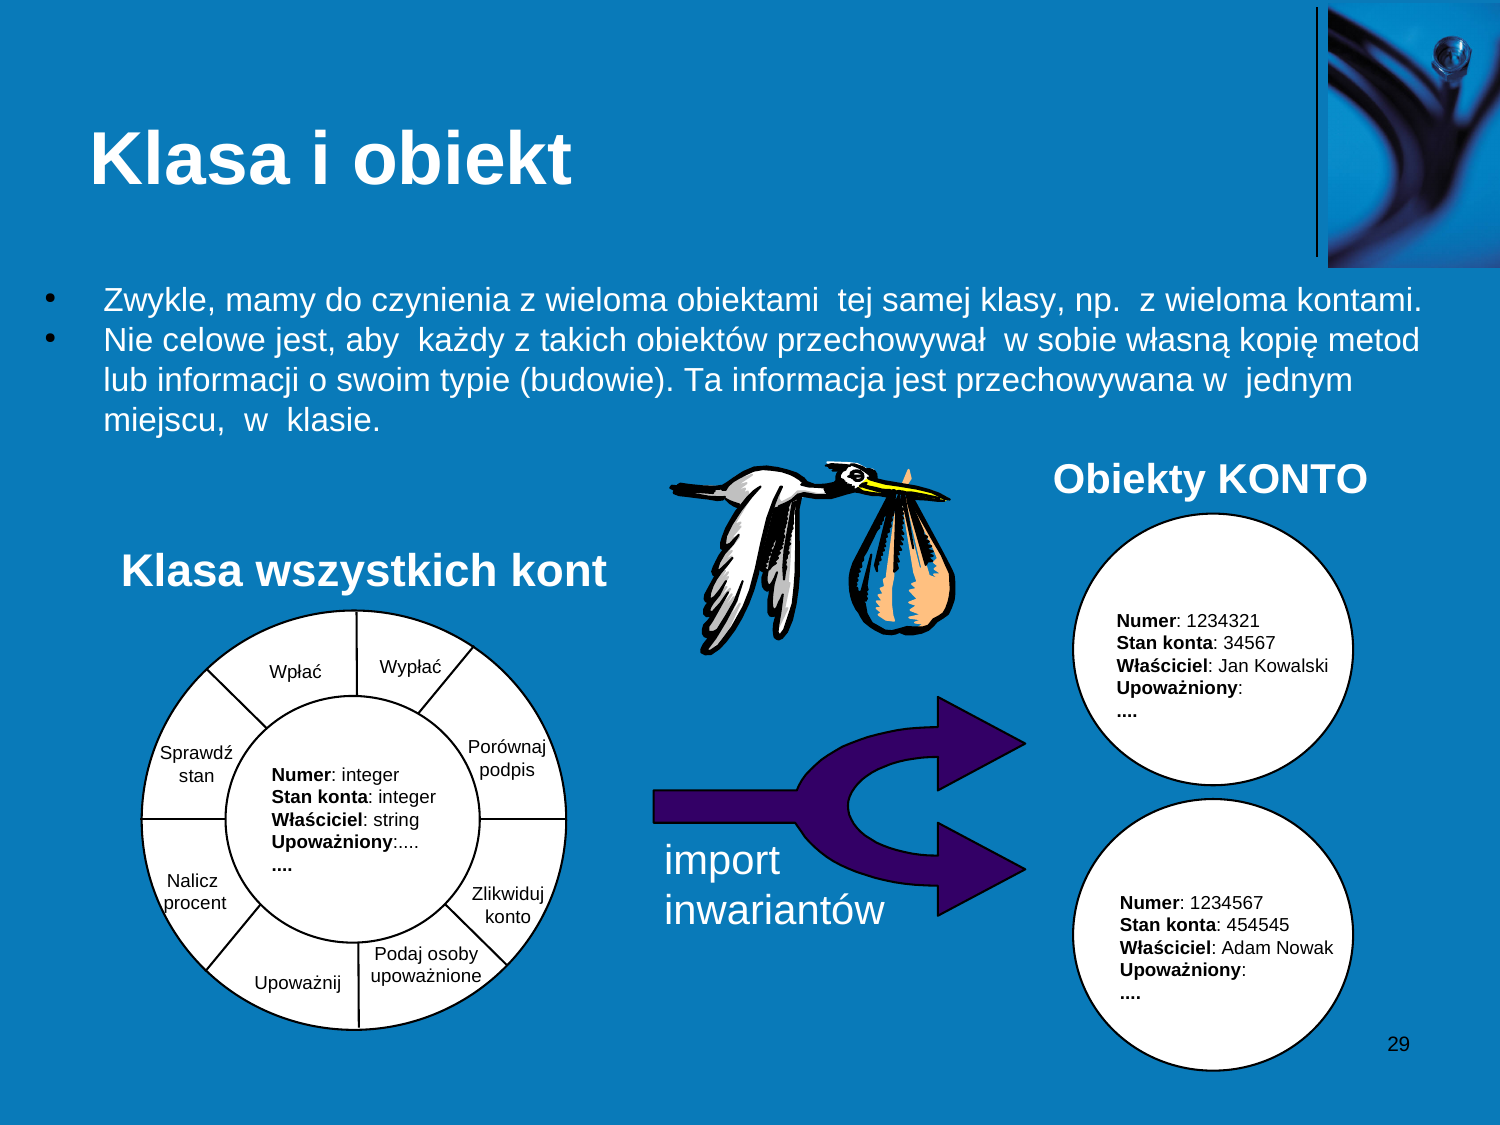

# Klasa i obiekt
Zwykle, mamy do czynienia z wieloma obiektami tej samej klasy, np. z wieloma kontami.
Nie celowe jest, aby każdy z takich obiektów przechowywał w sobie własną kopię metod lub informacji o swoim typie (budowie). Ta informacja jest przechowywana w jednym miejscu, w klasie.
Obiekty KONTO
Numer: 1234321
Stan konta: 34567
Właściciel: Jan Kowalski
Upoważniony:
....
Klasa wszystkich kont
Wypłać
Wpłać
Porównaj
podpis
Sprawdź
stan
Numer: integer
Stan konta: integer
Właściciel: string
Upoważniony:....
....
Nalicz
procent
Zlikwiduj
konto
Podaj osoby
upoważnione
Upoważnij
Numer: 1234567
Stan konta: 454545
Właściciel: Adam Nowak
Upoważniony:
....
import
inwariantów
29